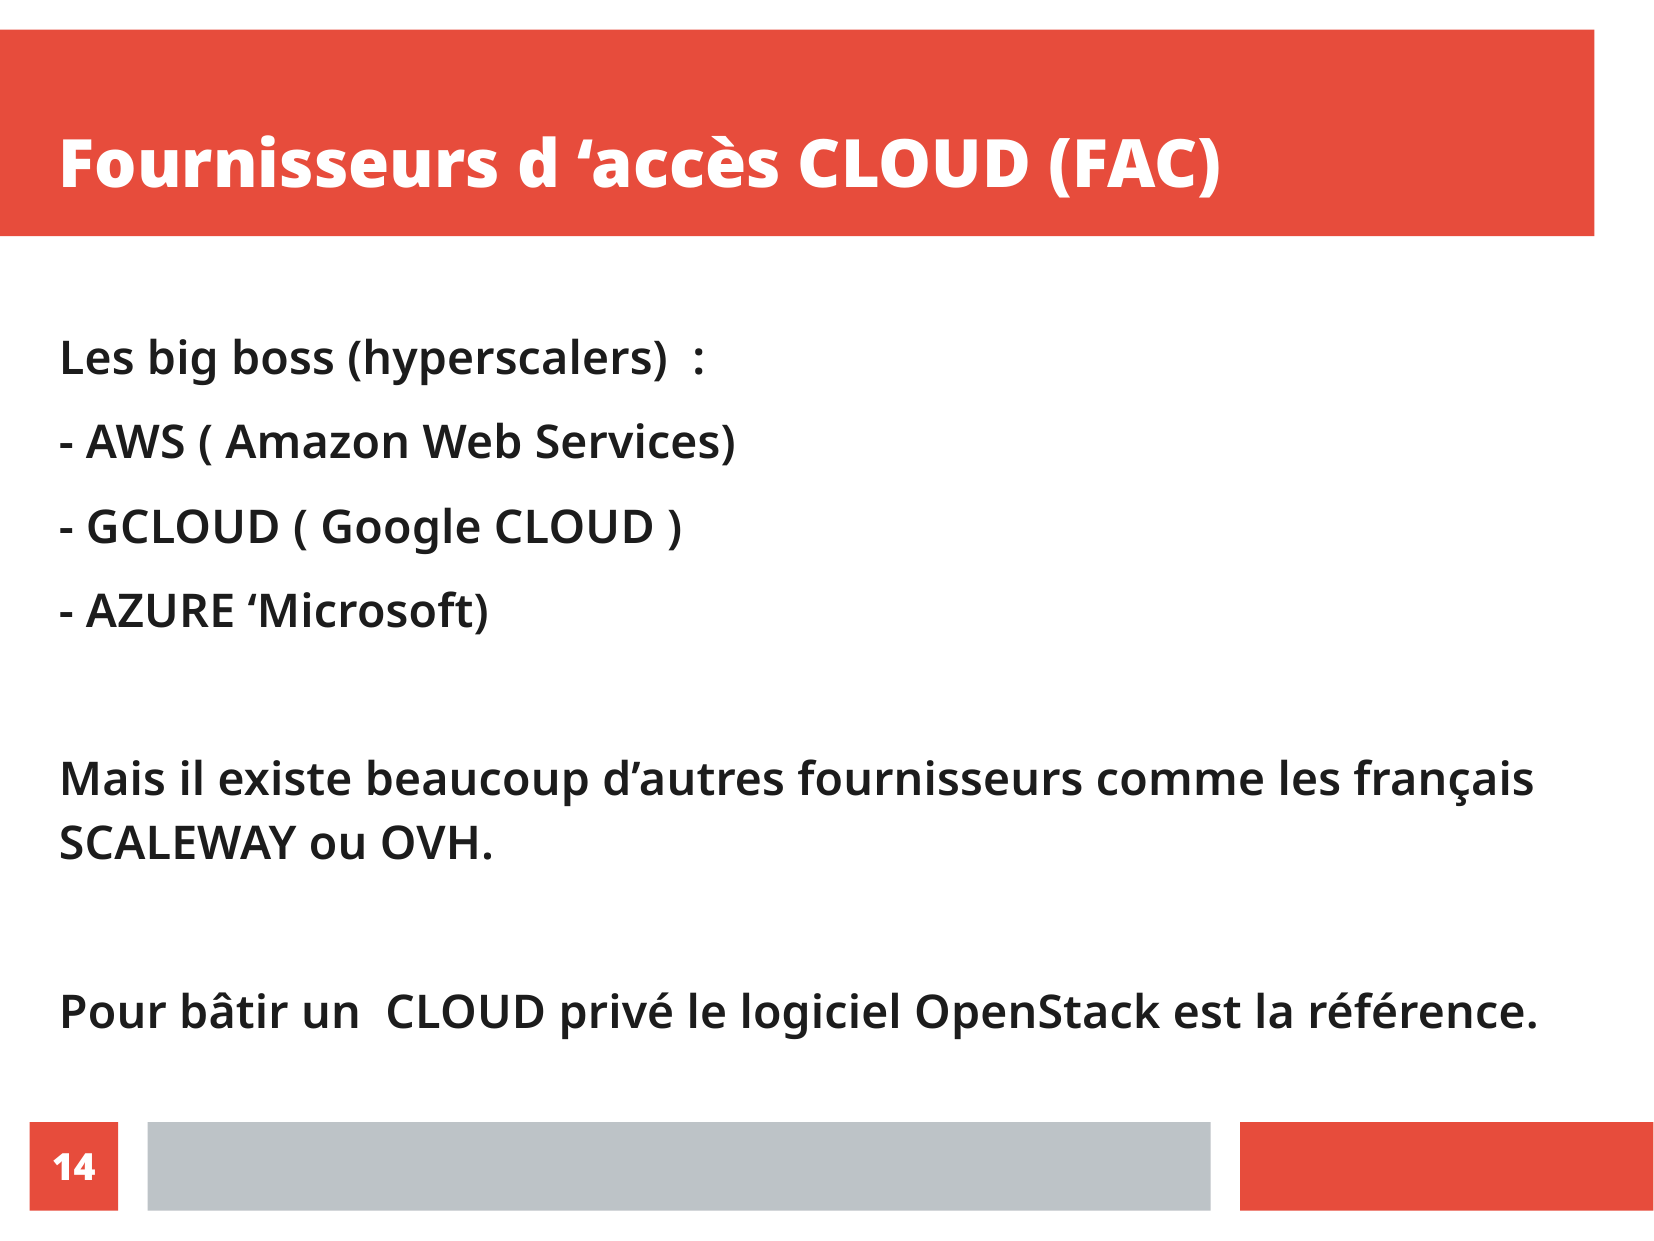

# Fournisseurs d ‘accès CLOUD (FAC)
Les big boss (hyperscalers)  :
- AWS ( Amazon Web Services)
- GCLOUD ( Google CLOUD )
- AZURE ‘Microsoft)
Mais il existe beaucoup d’autres fournisseurs comme les français SCALEWAY ou OVH.
Pour bâtir un CLOUD privé le logiciel OpenStack est la référence.
14